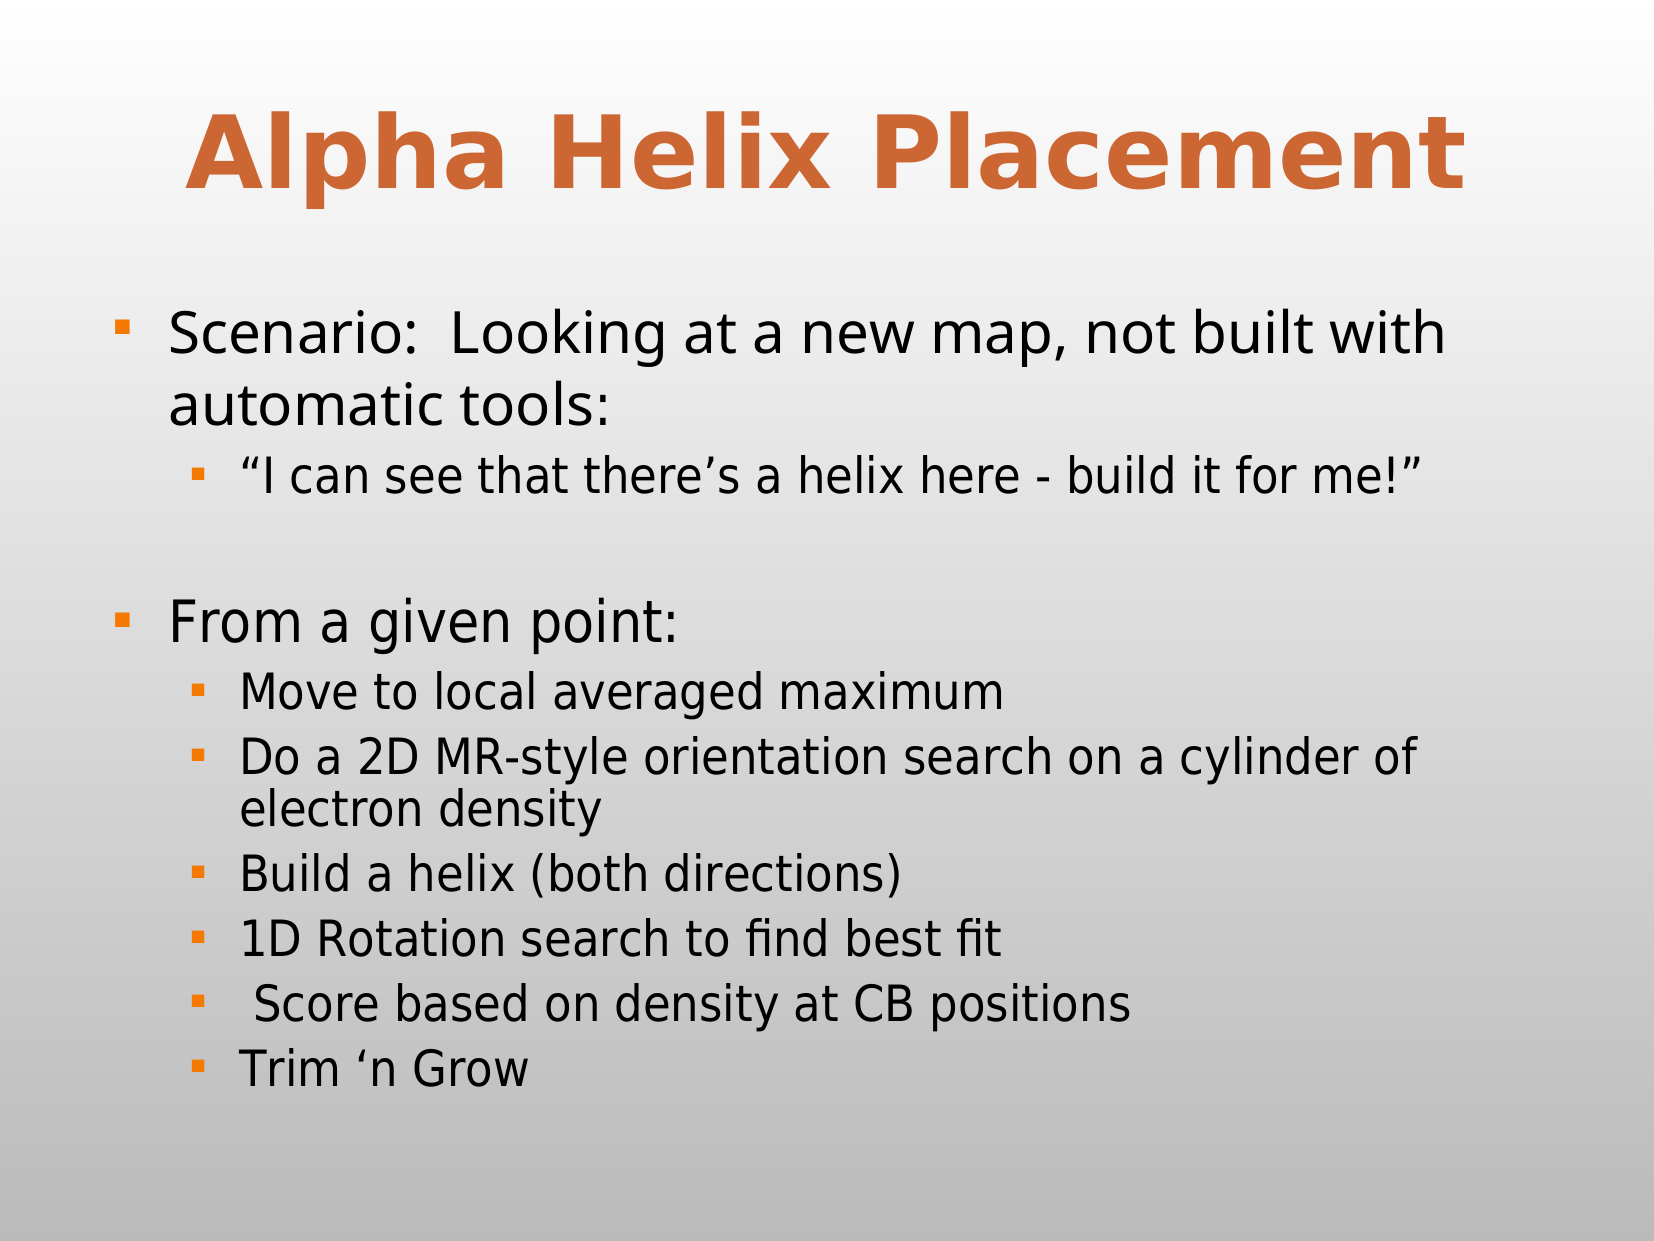

# Alpha Helix Placement
Scenario: Looking at a new map, not built with automatic tools:
“I can see that there’s a helix here - build it for me!”
From a given point:
Move to local averaged maximum
Do a 2D MR-style orientation search on a cylinder of electron density
Build a helix (both directions)
1D Rotation search to find best fit
 Score based on density at CB positions
Trim ‘n Grow